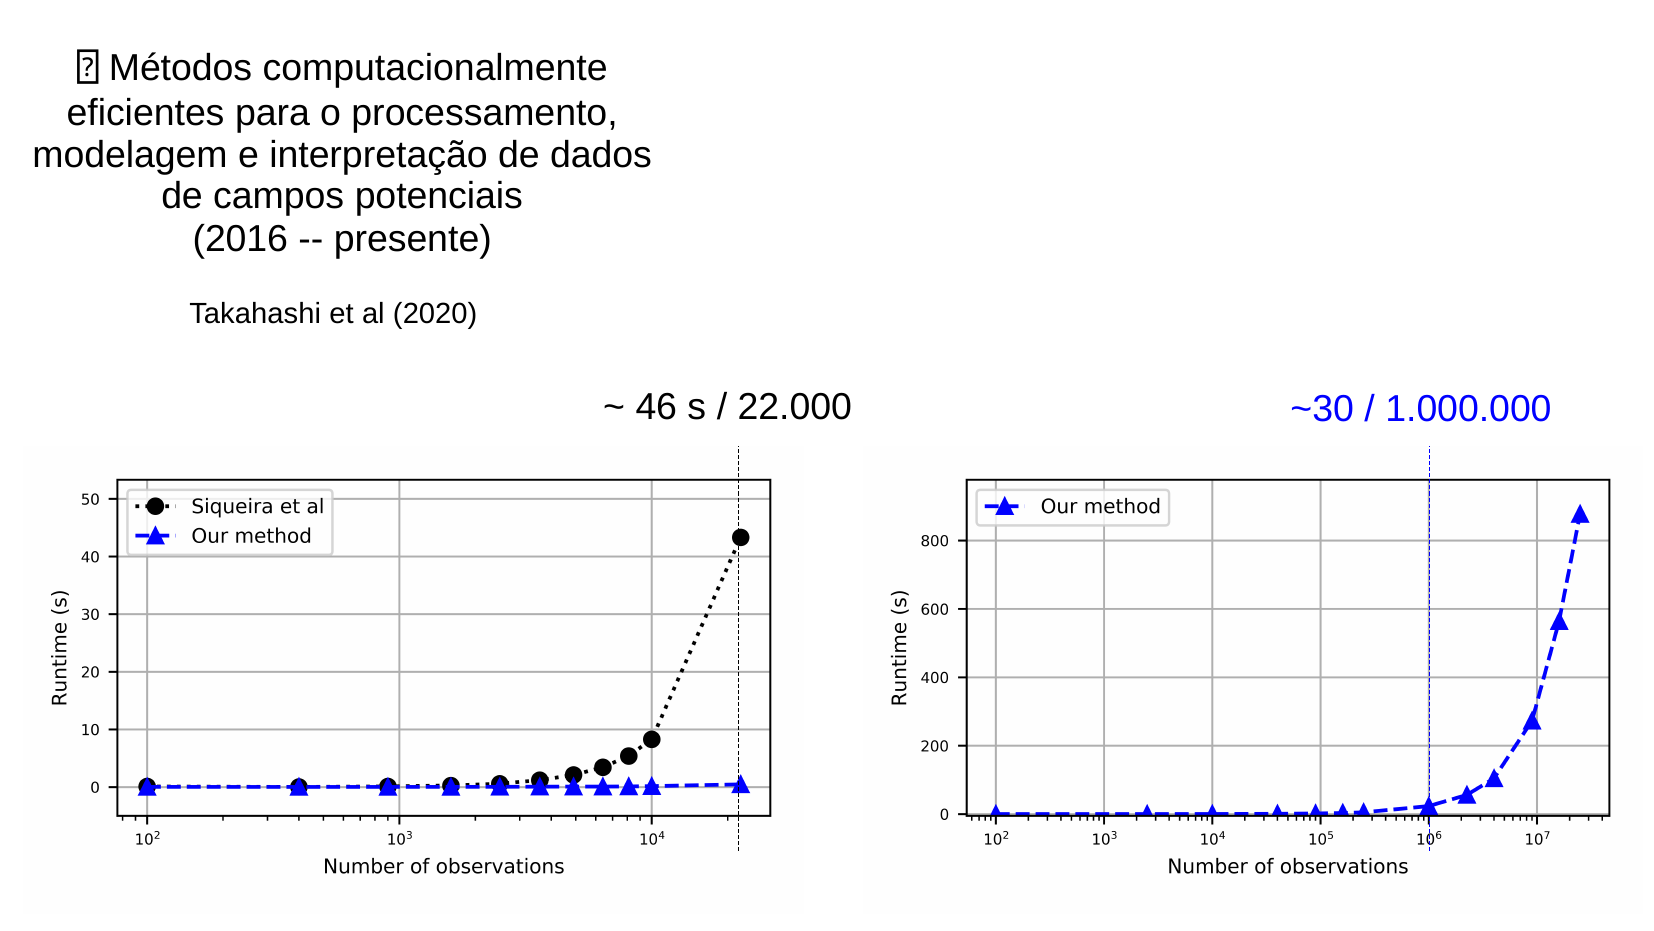

⍰ Métodos computacionalmente eficientes para o processamento,
modelagem e interpretação de dados de campos potenciais
(2016 -- presente)
Takahashi et al (2020)
~ 46 s / 22.000
~30 / 1.000.000